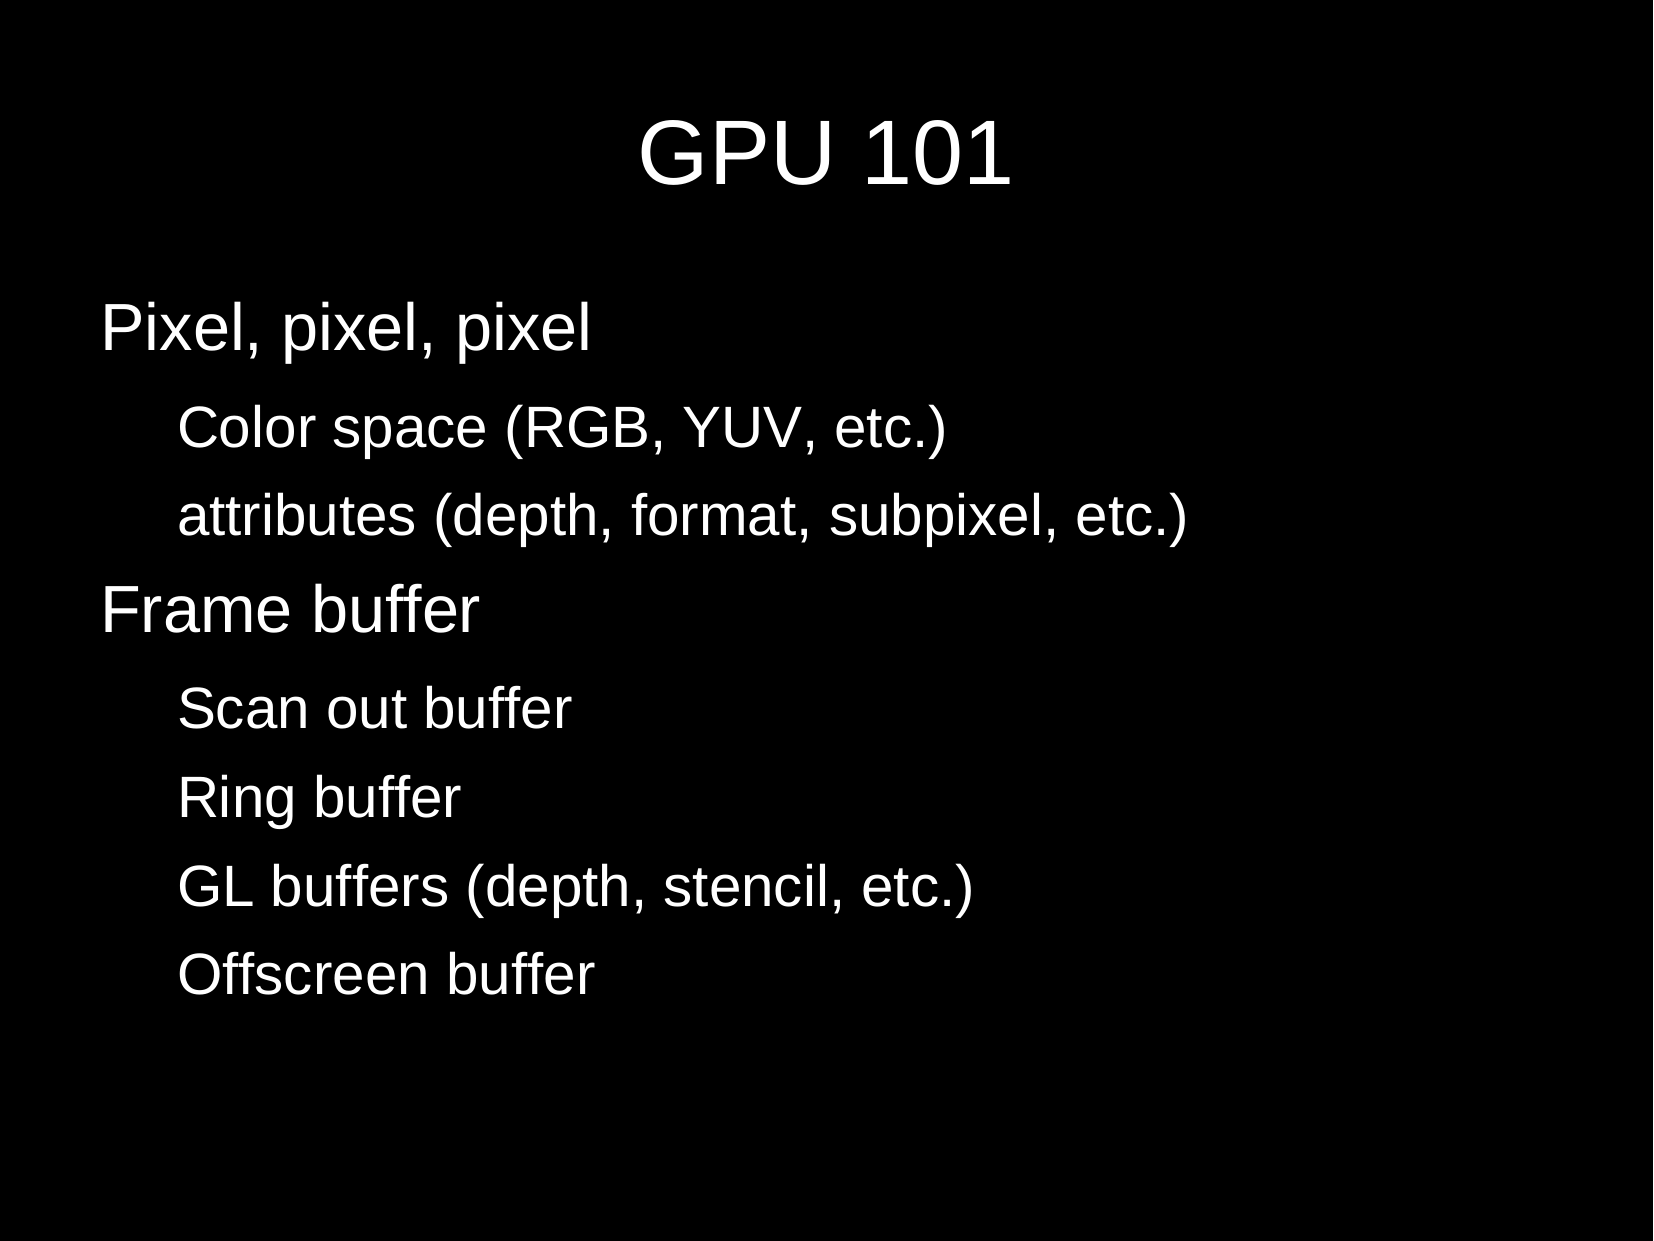

# GPU 101
Pixel, pixel, pixel
Color space (RGB, YUV, etc.)
attributes (depth, format, subpixel, etc.)
Frame buffer
Scan out buffer
Ring buffer
GL buffers (depth, stencil, etc.)
Offscreen buffer